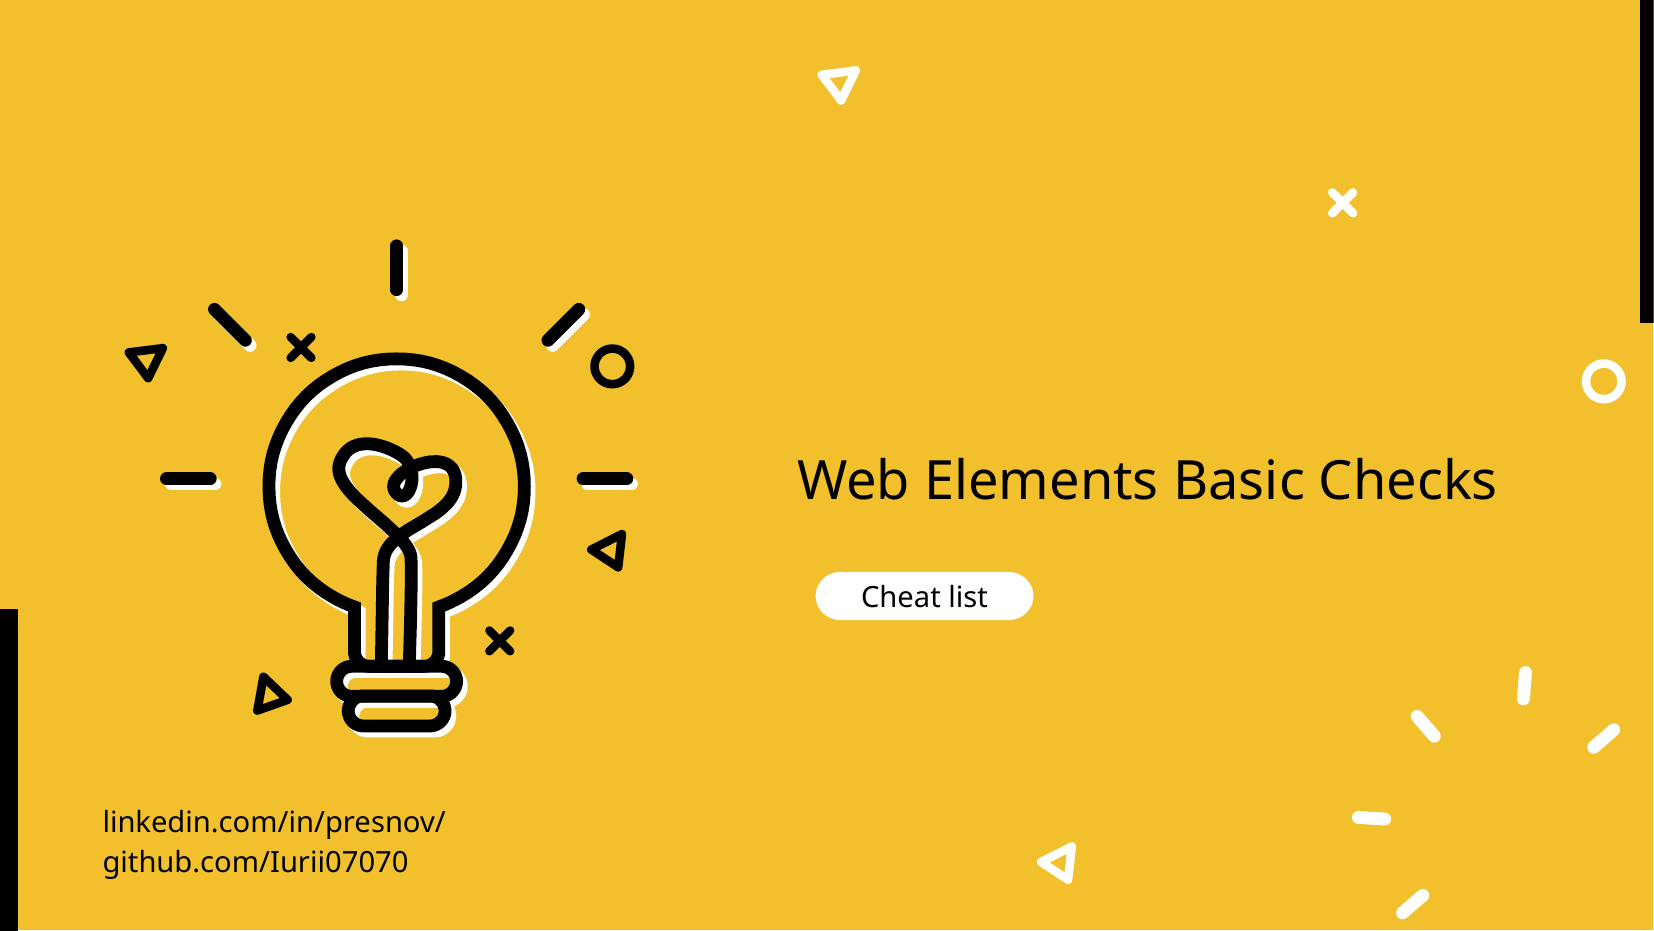

# Web Elements Basic Checks
Cheat list
linkedin.com/in/presnov/
github.com/Iurii07070